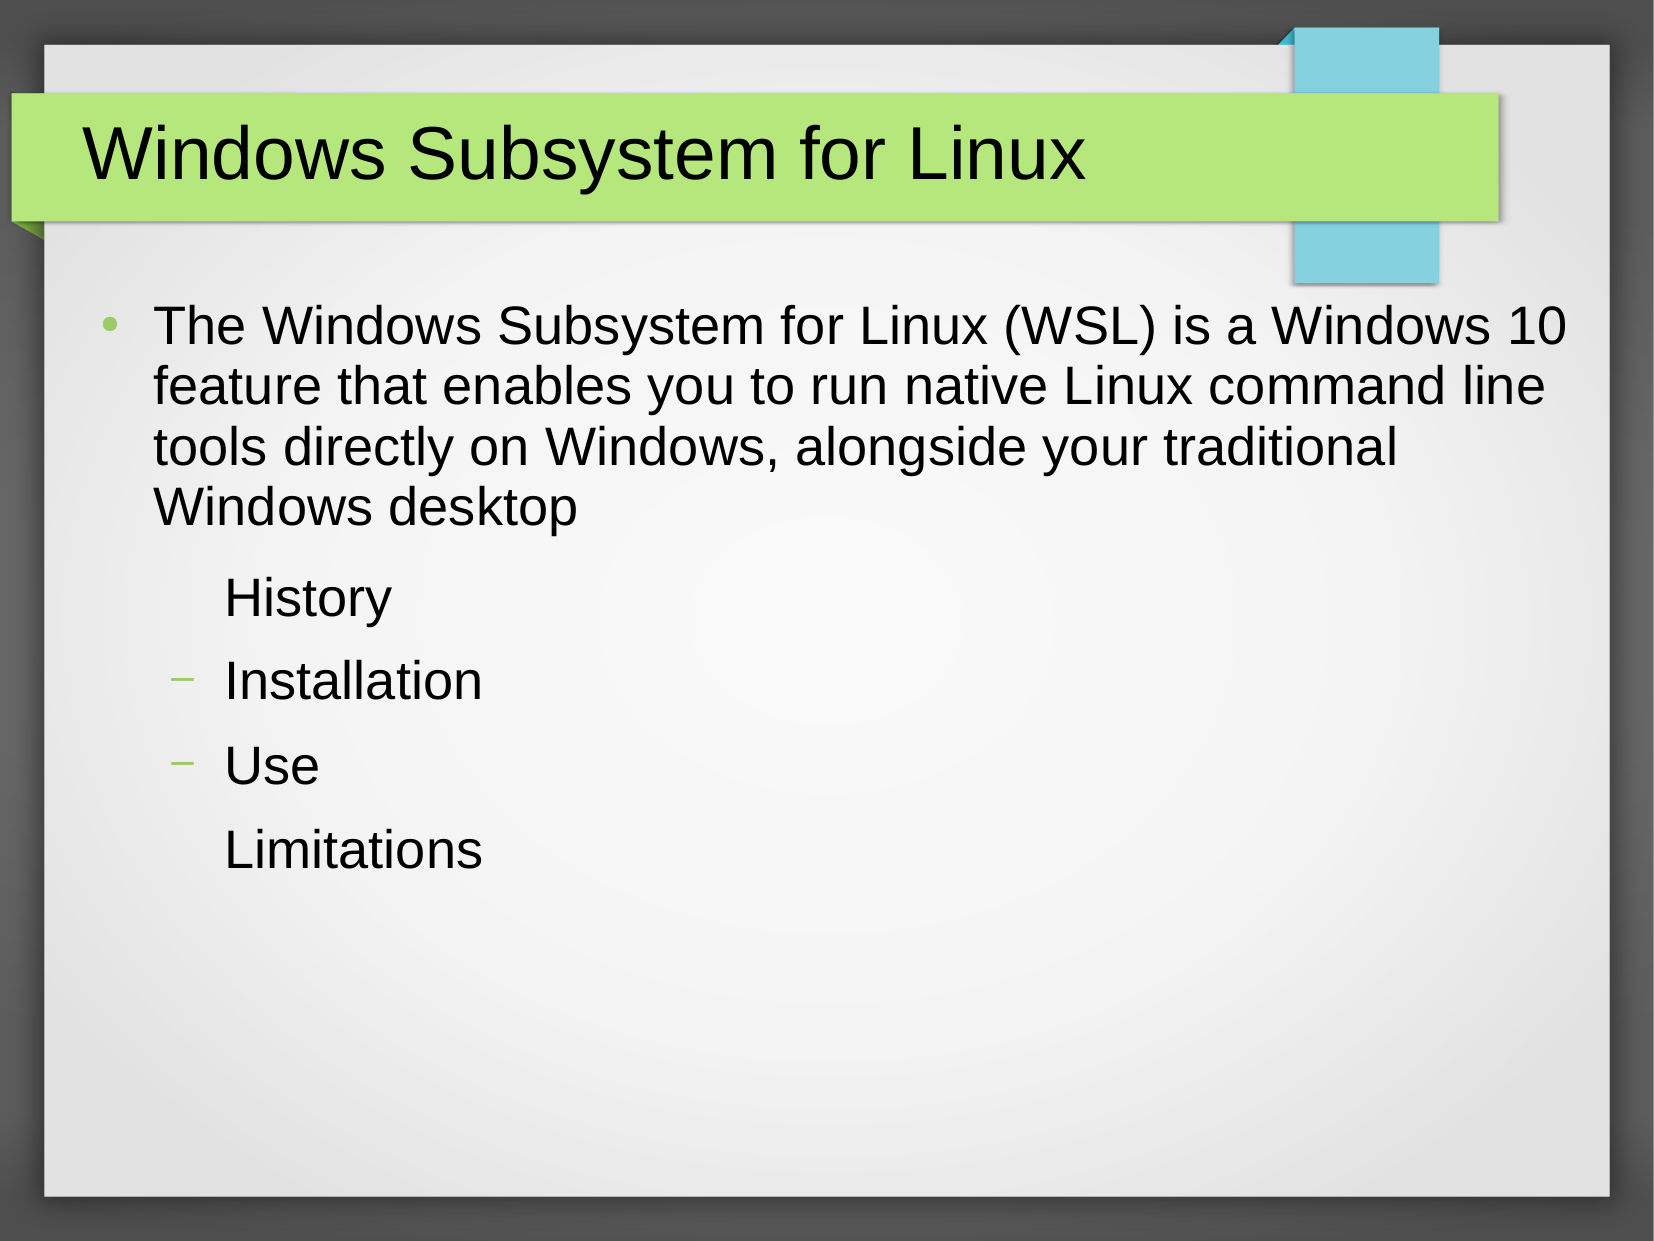

# Windows Subsystem for Linux
The Windows Subsystem for Linux (WSL) is a Windows 10 feature that enables you to run native Linux command line tools directly on Windows, alongside your traditional Windows desktop
History
Installation
Use
Limitations